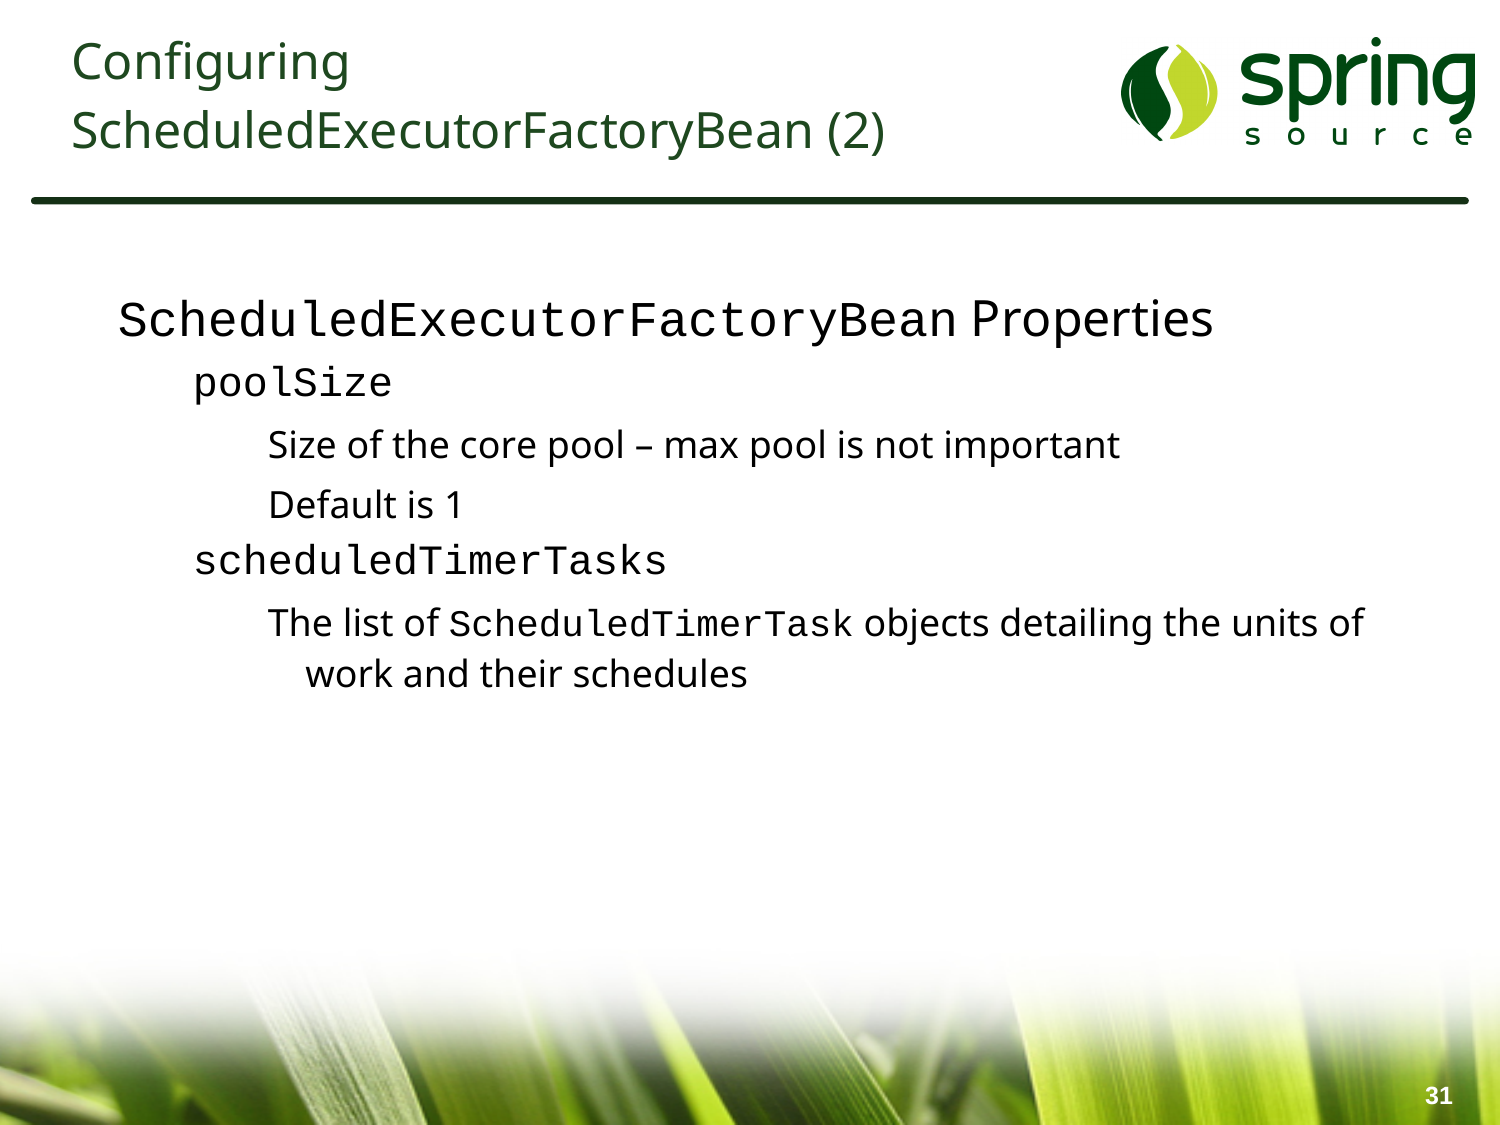

Configuring
ScheduledExecutorFactoryBean (2)
# ScheduledExecutorFactoryBean Properties
poolSize
Size of the core pool – max pool is not important
Default is 1
scheduledTimerTasks
The list of ScheduledTimerTask objects detailing the units of work and their schedules